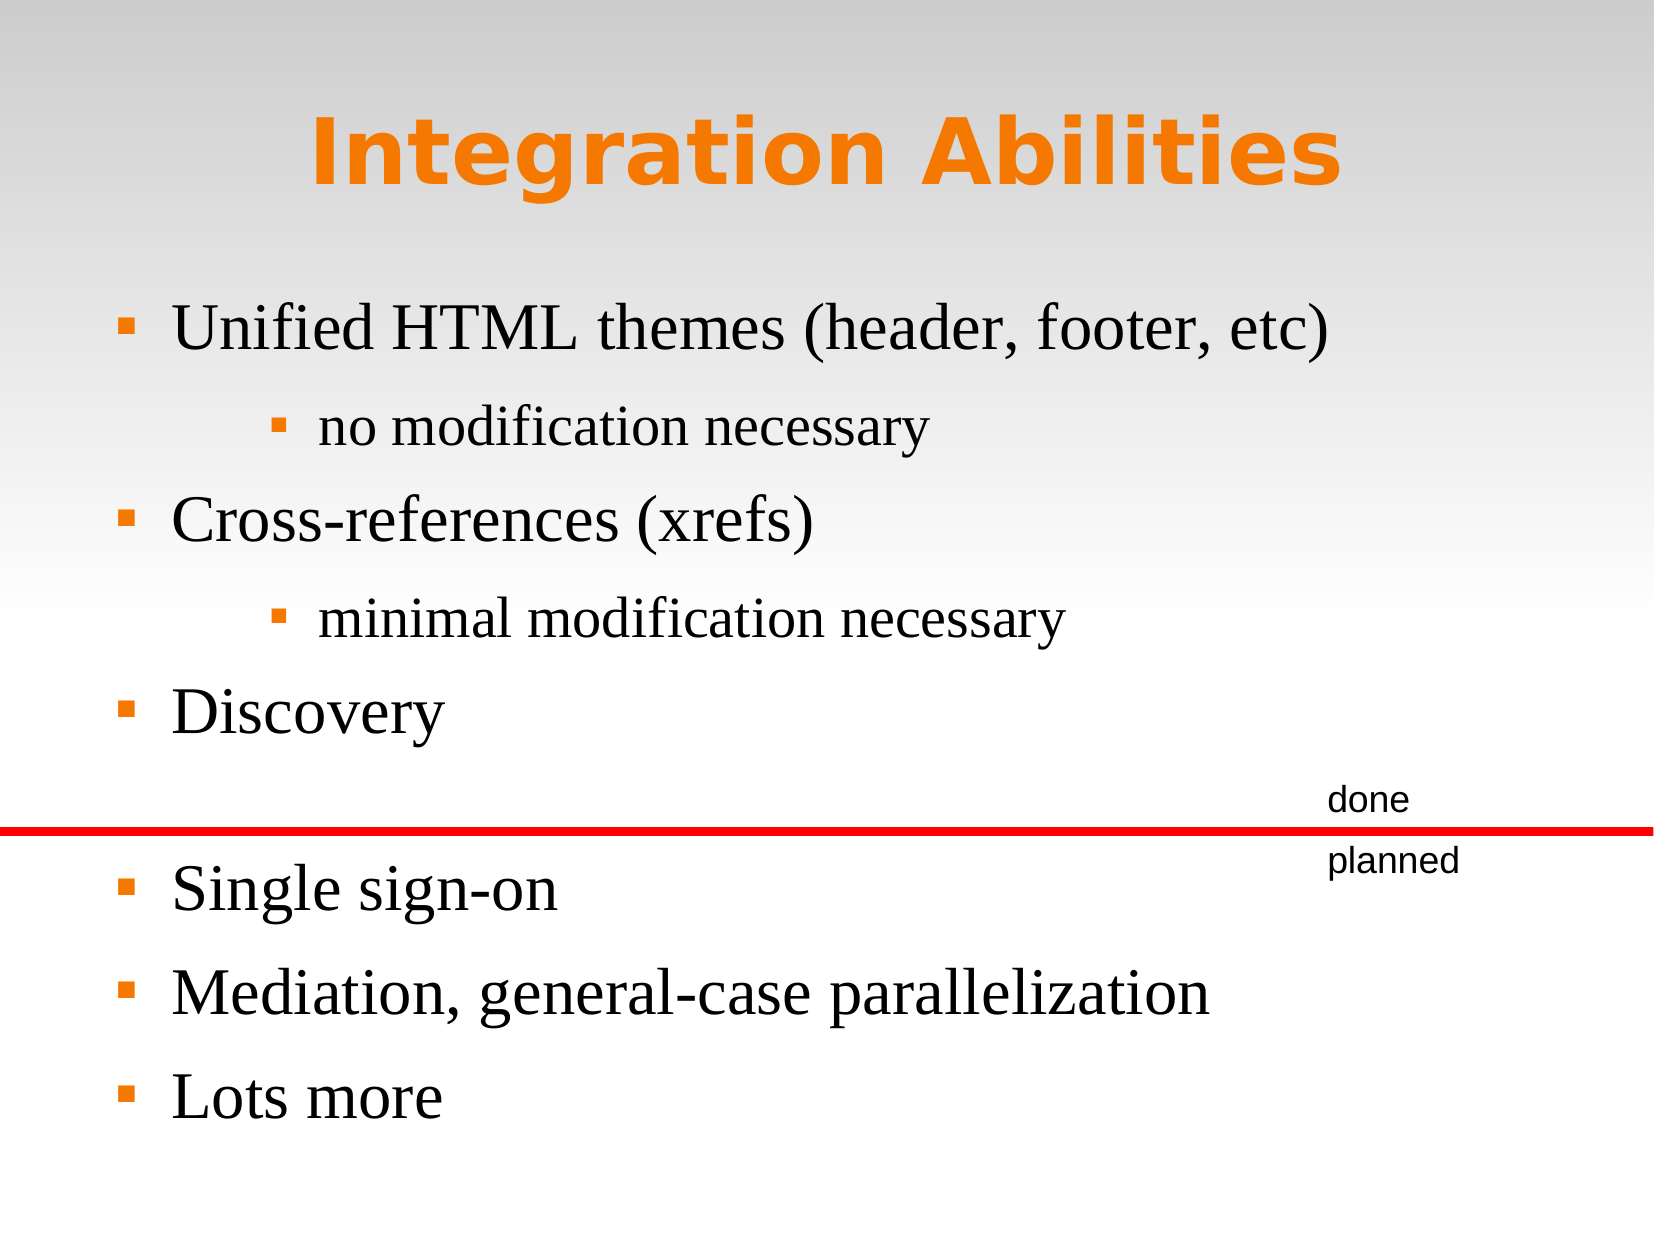

# Integration Abilities
Unified HTML themes (header, footer, etc)
no modification necessary
Cross-references (xrefs)
minimal modification necessary
Discovery
Single sign-on
Mediation, general-case parallelization
Lots more
done
planned